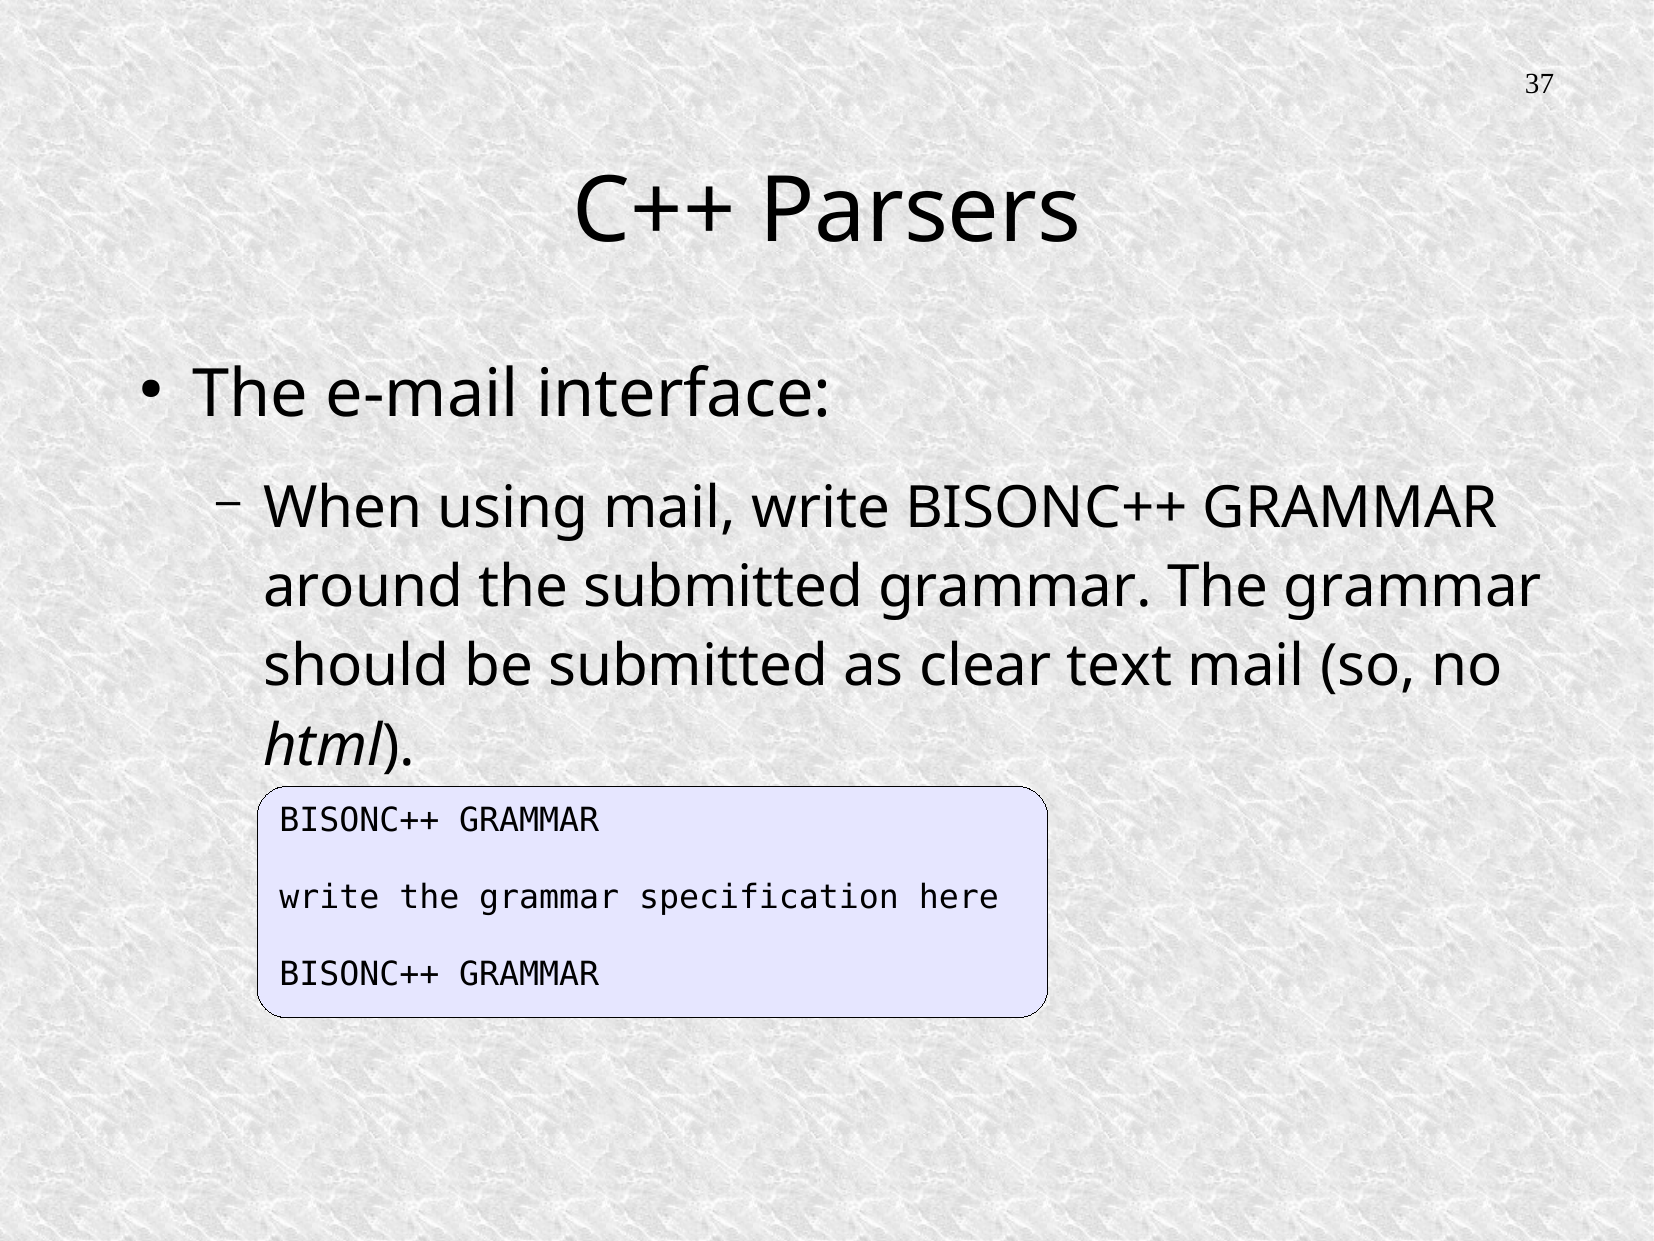

37
# C++ Parsers
The e-mail interface:
When using mail, write BISONC++ GRAMMAR
around the submitted grammar. The grammar should be submitted as clear text mail (so, no html).
BISONC++ GRAMMAR
write the grammar specification here
BISONC++ GRAMMAR